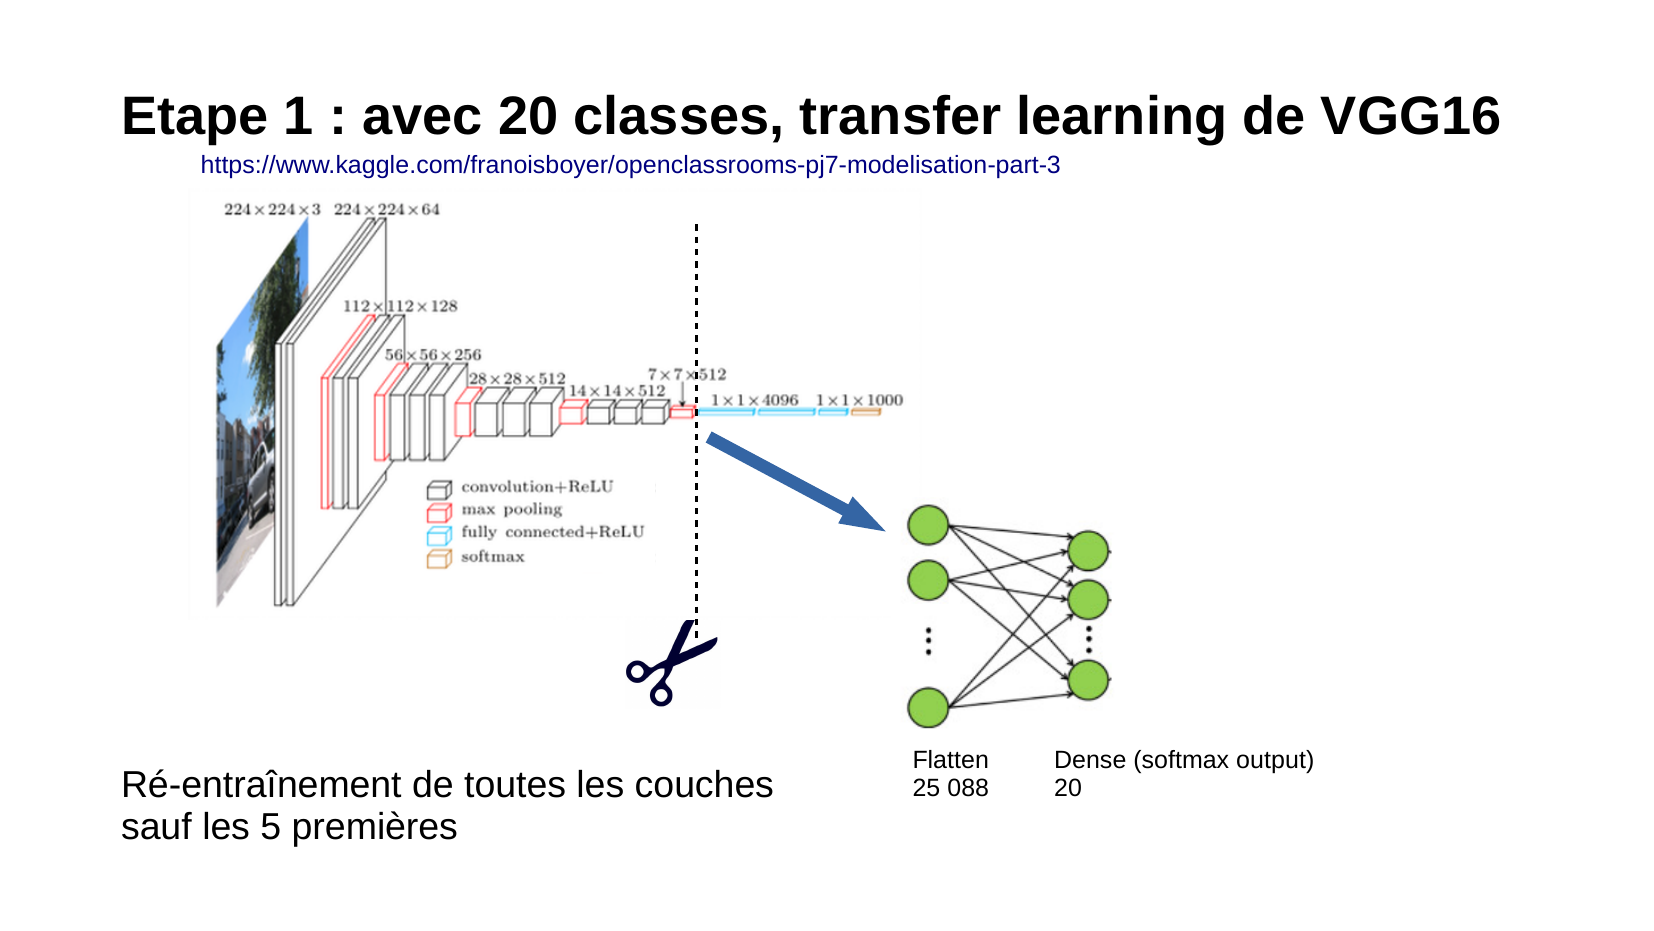

Etape 1 : avec 20 classes, transfer learning de VGG16
https://www.kaggle.com/franoisboyer/openclassrooms-pj7-modelisation-part-3
Flatten
25 088
Dense (softmax output)
20
Ré-entraînement de toutes les couches
sauf les 5 premières